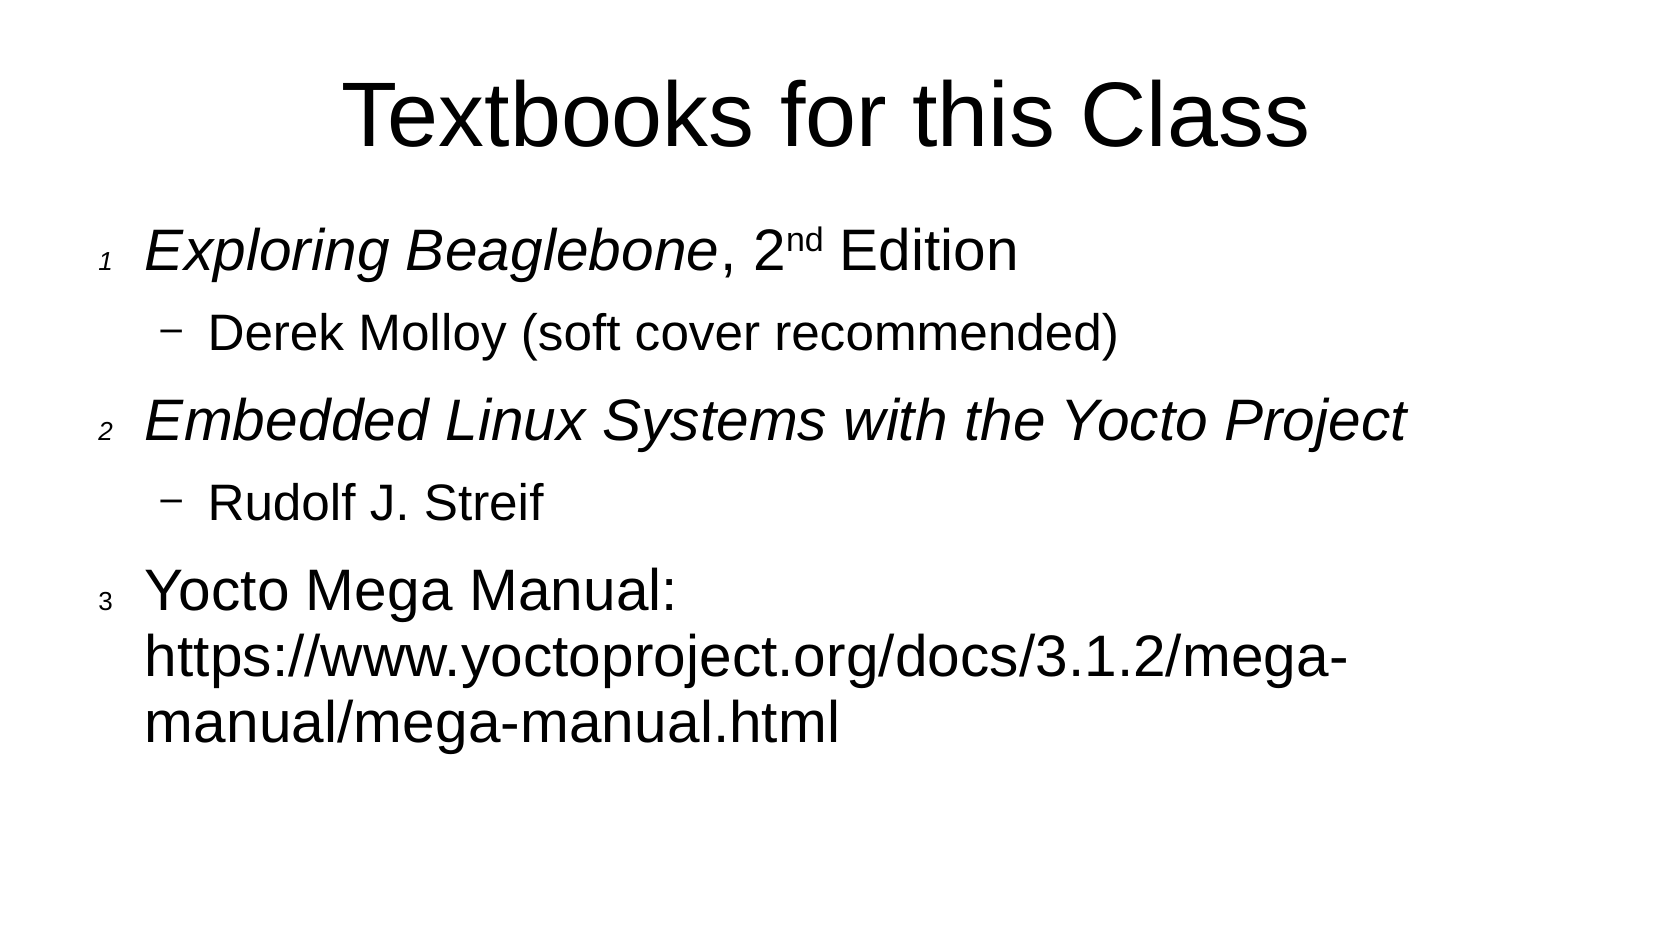

# Textbooks for this Class
Exploring Beaglebone, 2nd Edition
Derek Molloy (soft cover recommended)
Embedded Linux Systems with the Yocto Project
Rudolf J. Streif
Yocto Mega Manual: https://www.yoctoproject.org/docs/3.1.2/mega-manual/mega-manual.html